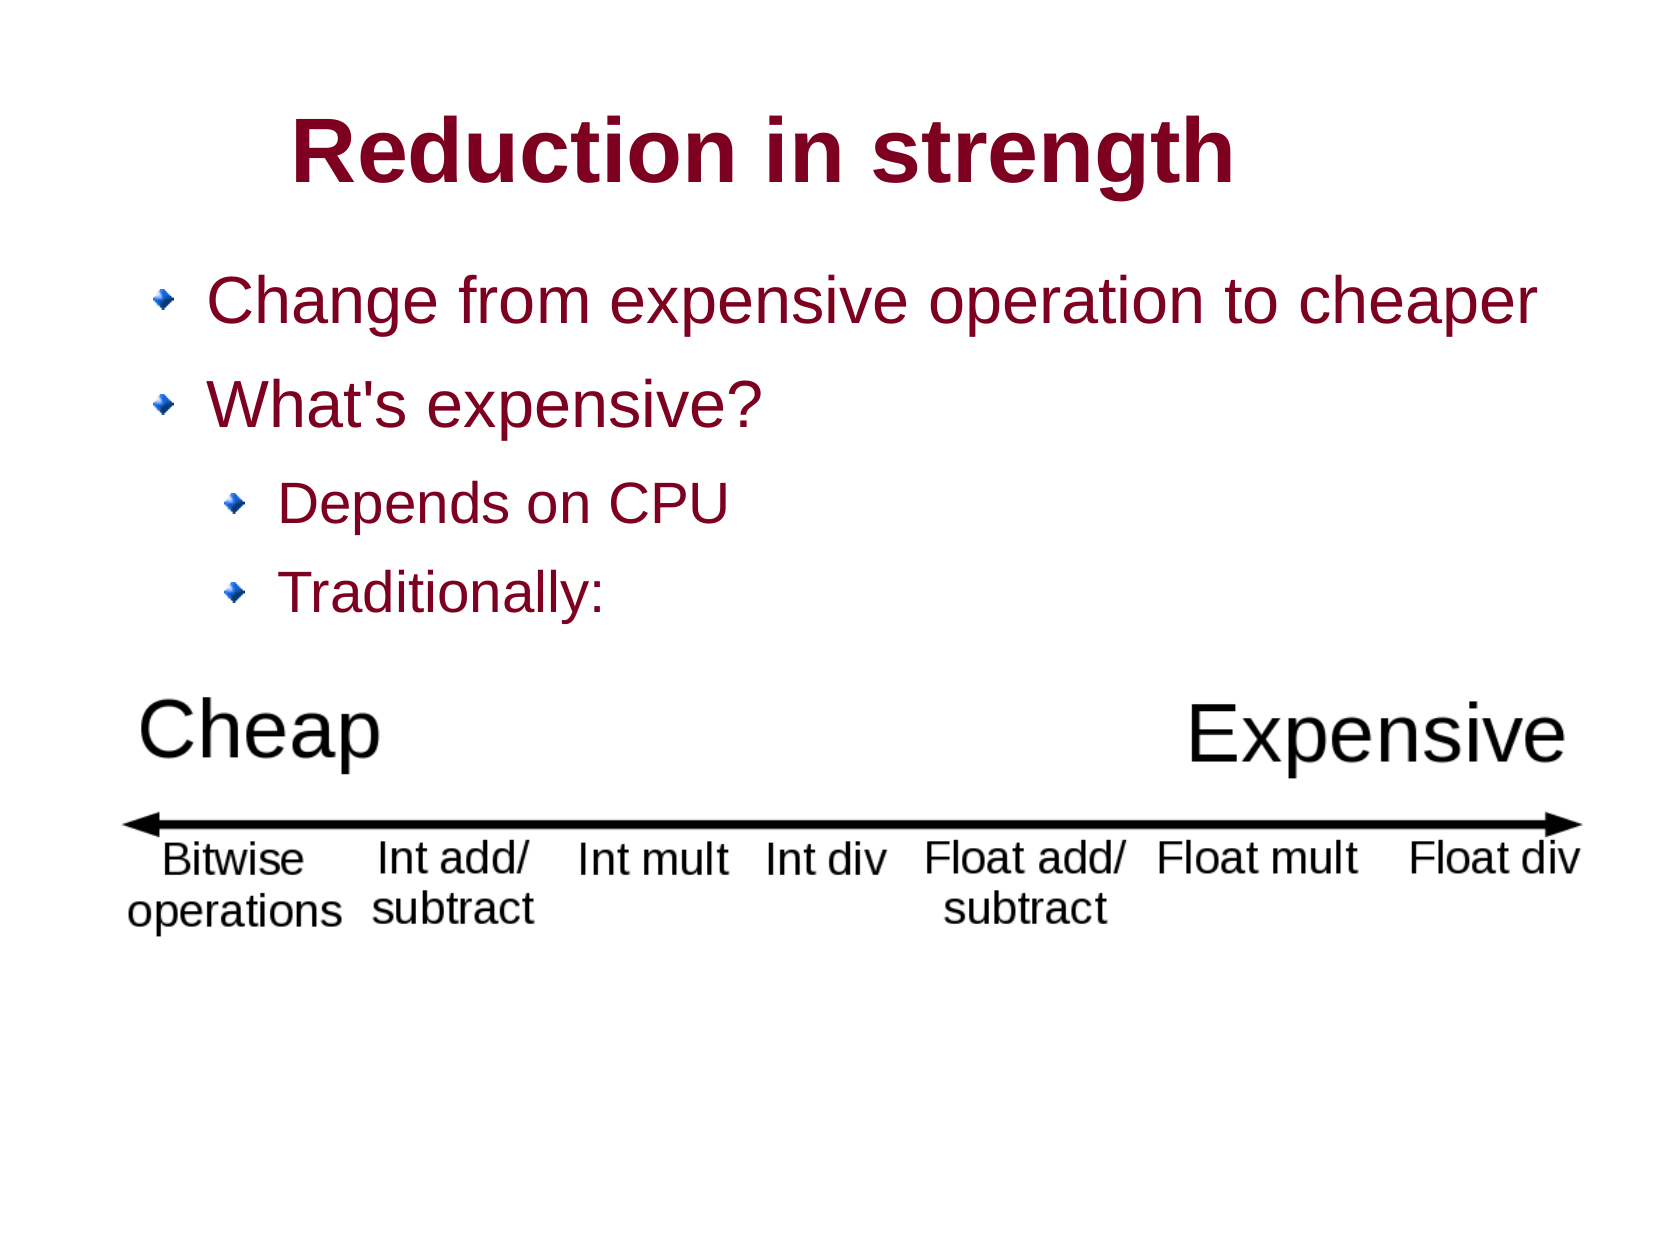

# Reduction in strength
Change from expensive operation to cheaper
What's expensive?
Depends on CPU
Traditionally: